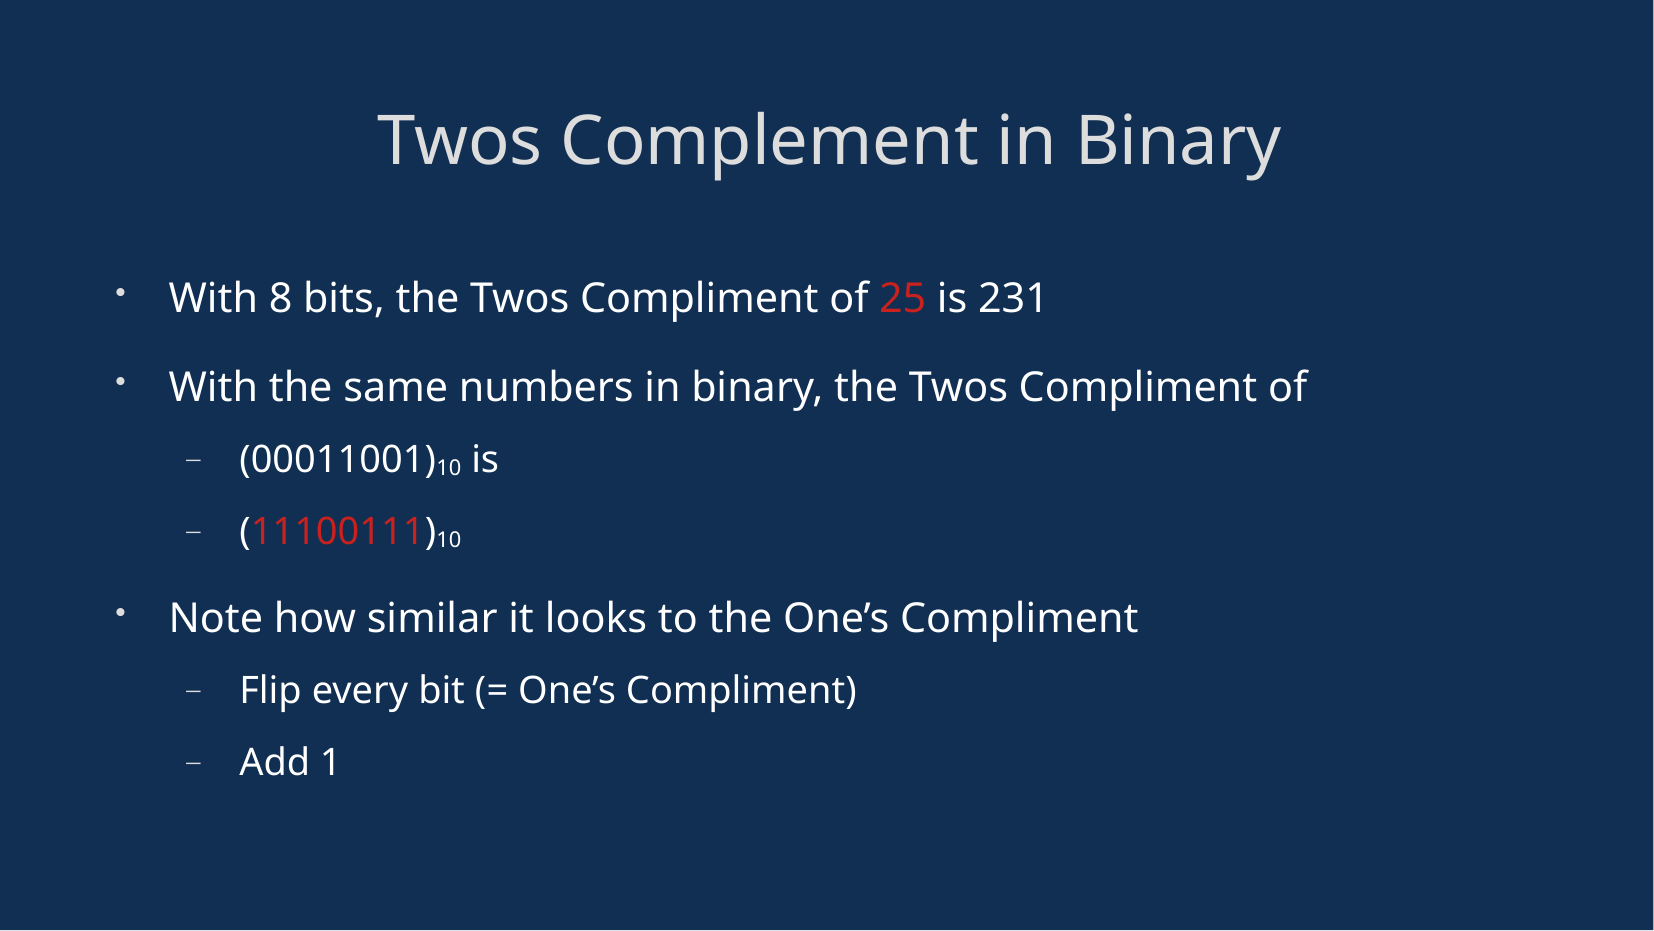

# Twos Complement in Binary
With 8 bits, the Twos Compliment of 25 is 231
With the same numbers in binary, the Twos Compliment of
(00011001)10 is
(11100111)10
Note how similar it looks to the One’s Compliment
Flip every bit (= One’s Compliment)
Add 1